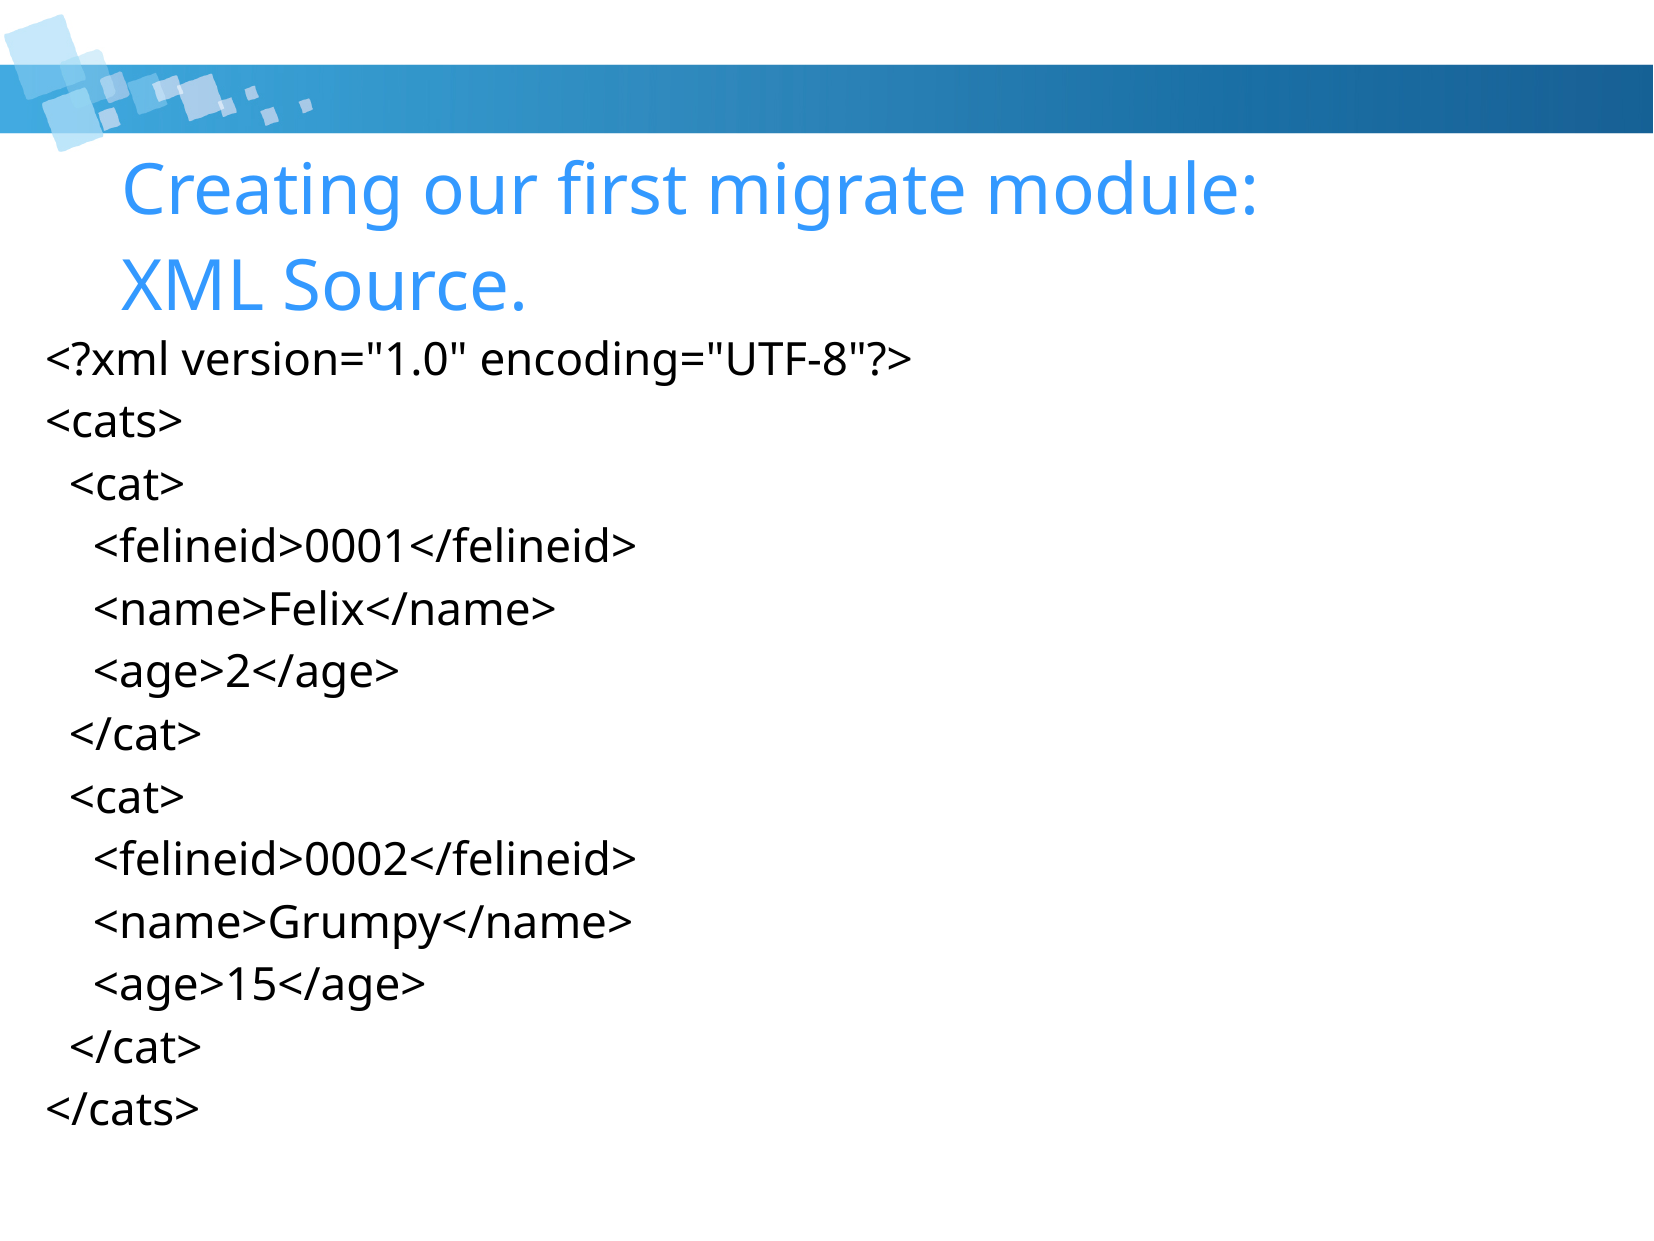

# Creating our first migrate module: XML Source.
<?xml version="1.0" encoding="UTF-8"?>
<cats>
 <cat>
 <felineid>0001</felineid>
 <name>Felix</name>
 <age>2</age>
 </cat>
 <cat>
 <felineid>0002</felineid>
 <name>Grumpy</name>
 <age>15</age>
 </cat>
</cats>